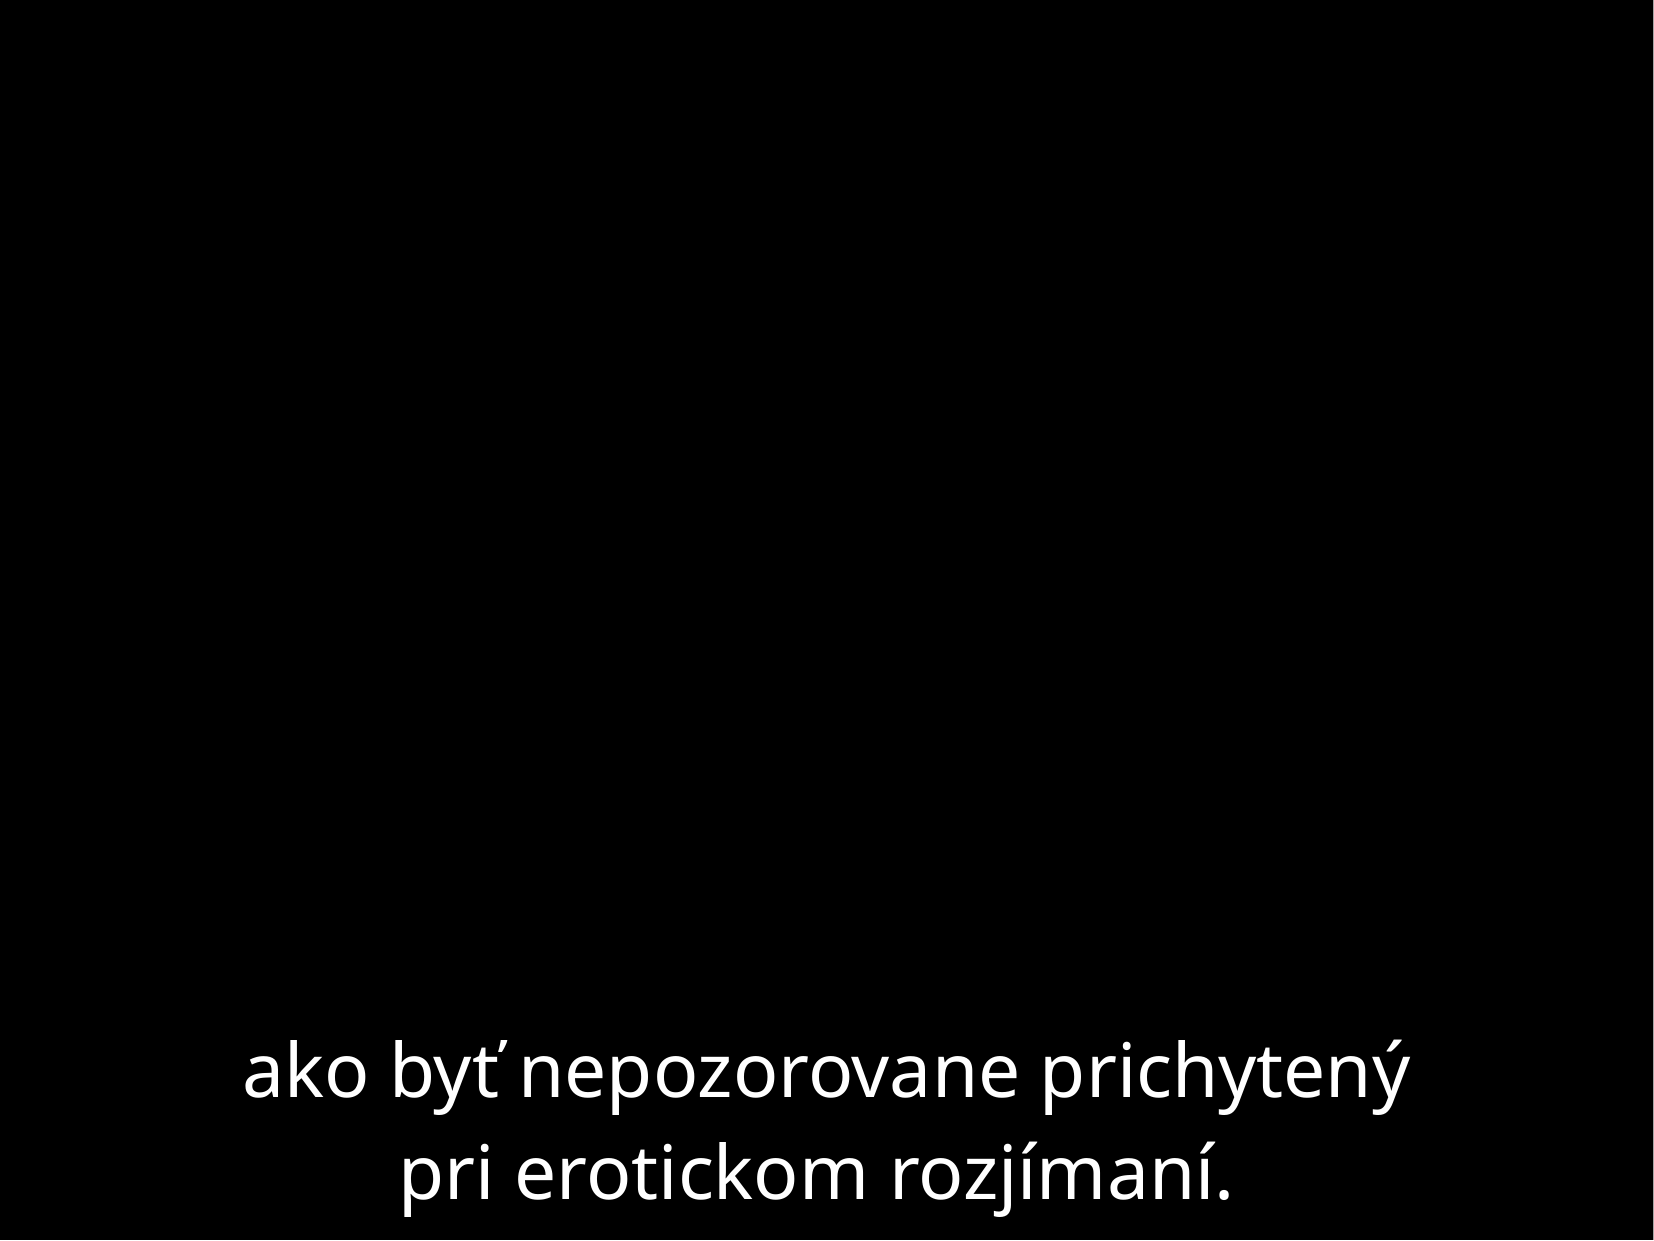

# ako byť nepozorovane prichytený pri erotickom rozjímaní.